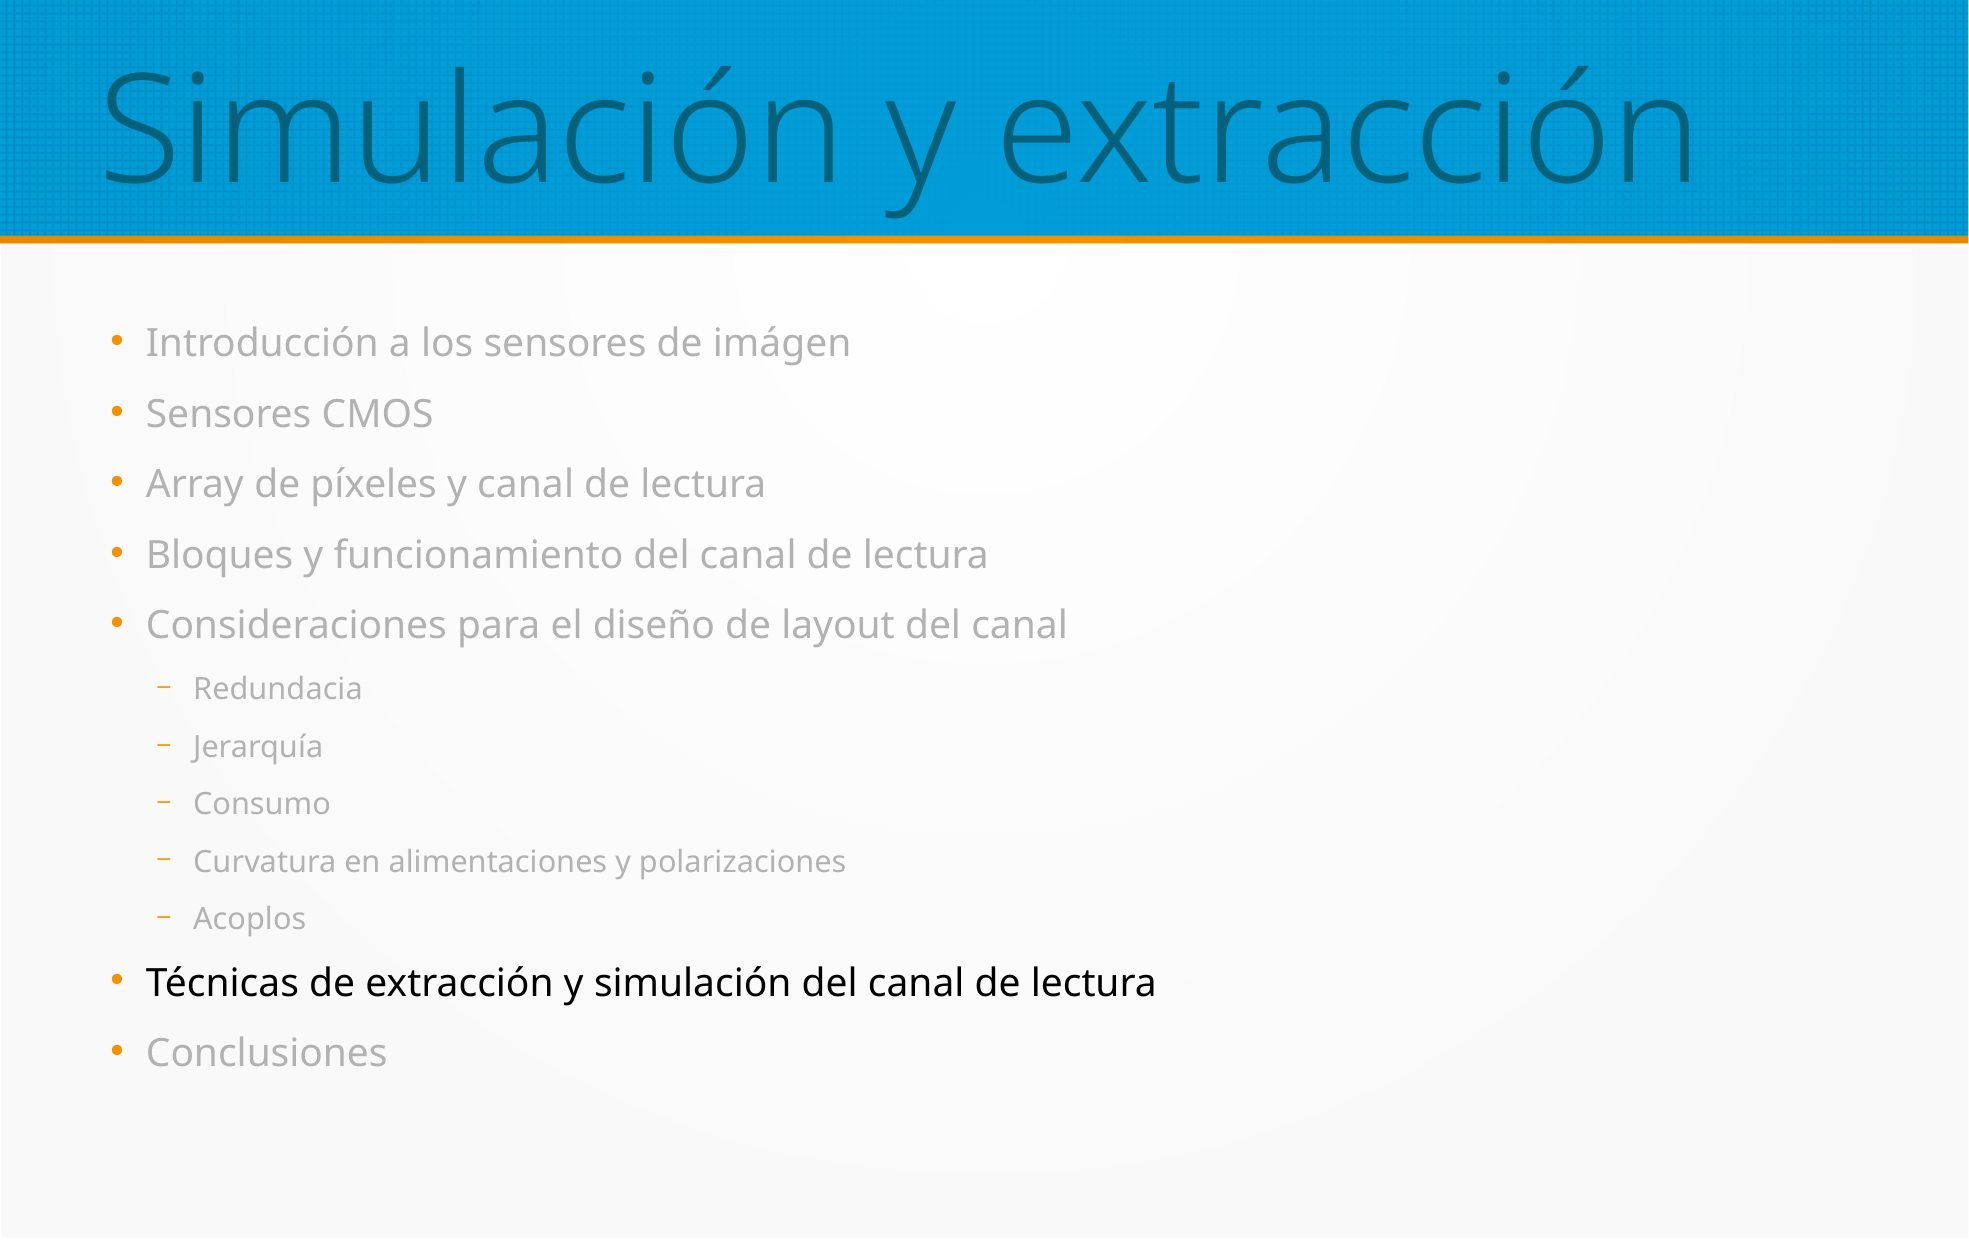

# Simulación y extracción
Introducción a los sensores de imágen
Sensores CMOS
Array de píxeles y canal de lectura
Bloques y funcionamiento del canal de lectura
Consideraciones para el diseño de layout del canal
Redundacia
Jerarquía
Consumo
Curvatura en alimentaciones y polarizaciones
Acoplos
Técnicas de extracción y simulación del canal de lectura
Conclusiones